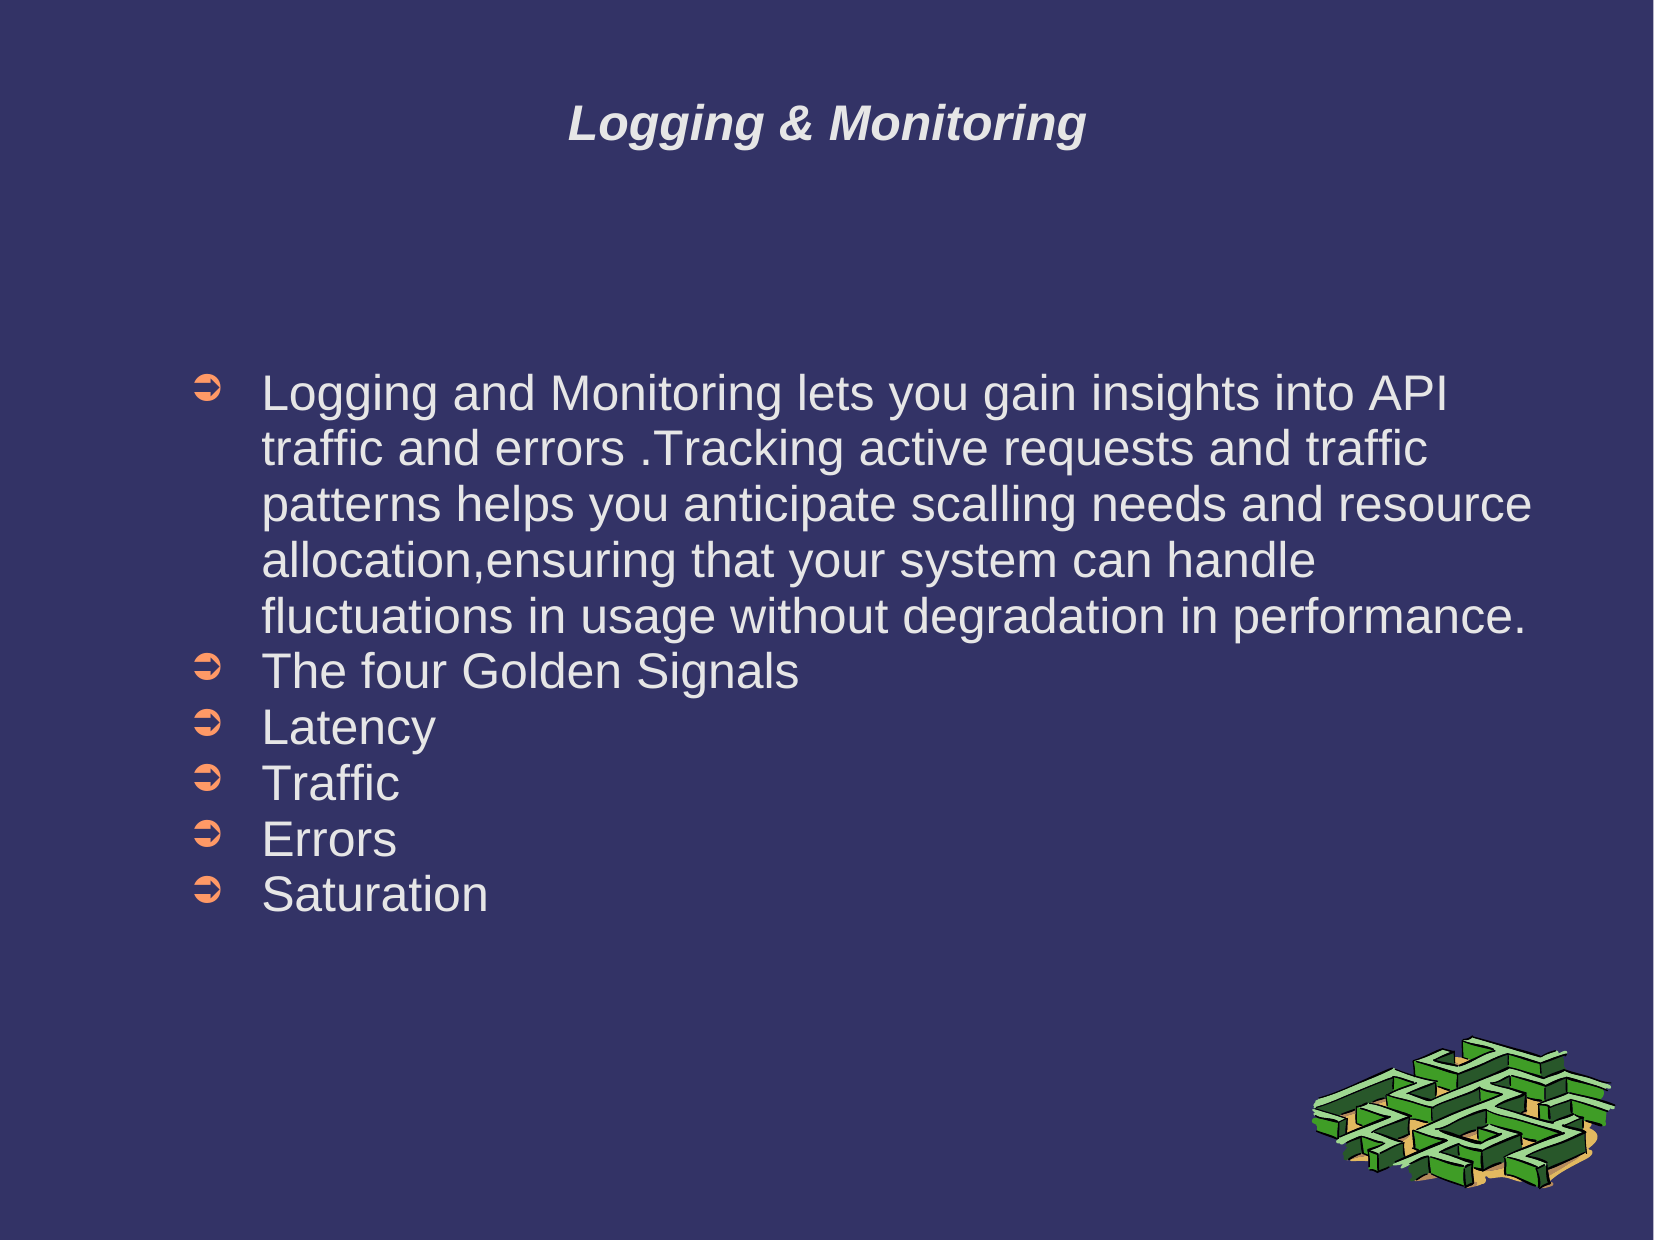

# Logging & Monitoring
Logging and Monitoring lets you gain insights into API traffic and errors .Tracking active requests and traffic patterns helps you anticipate scalling needs and resource allocation,ensuring that your system can handle fluctuations in usage without degradation in performance.
The four Golden Signals
Latency
Traffic
Errors
Saturation